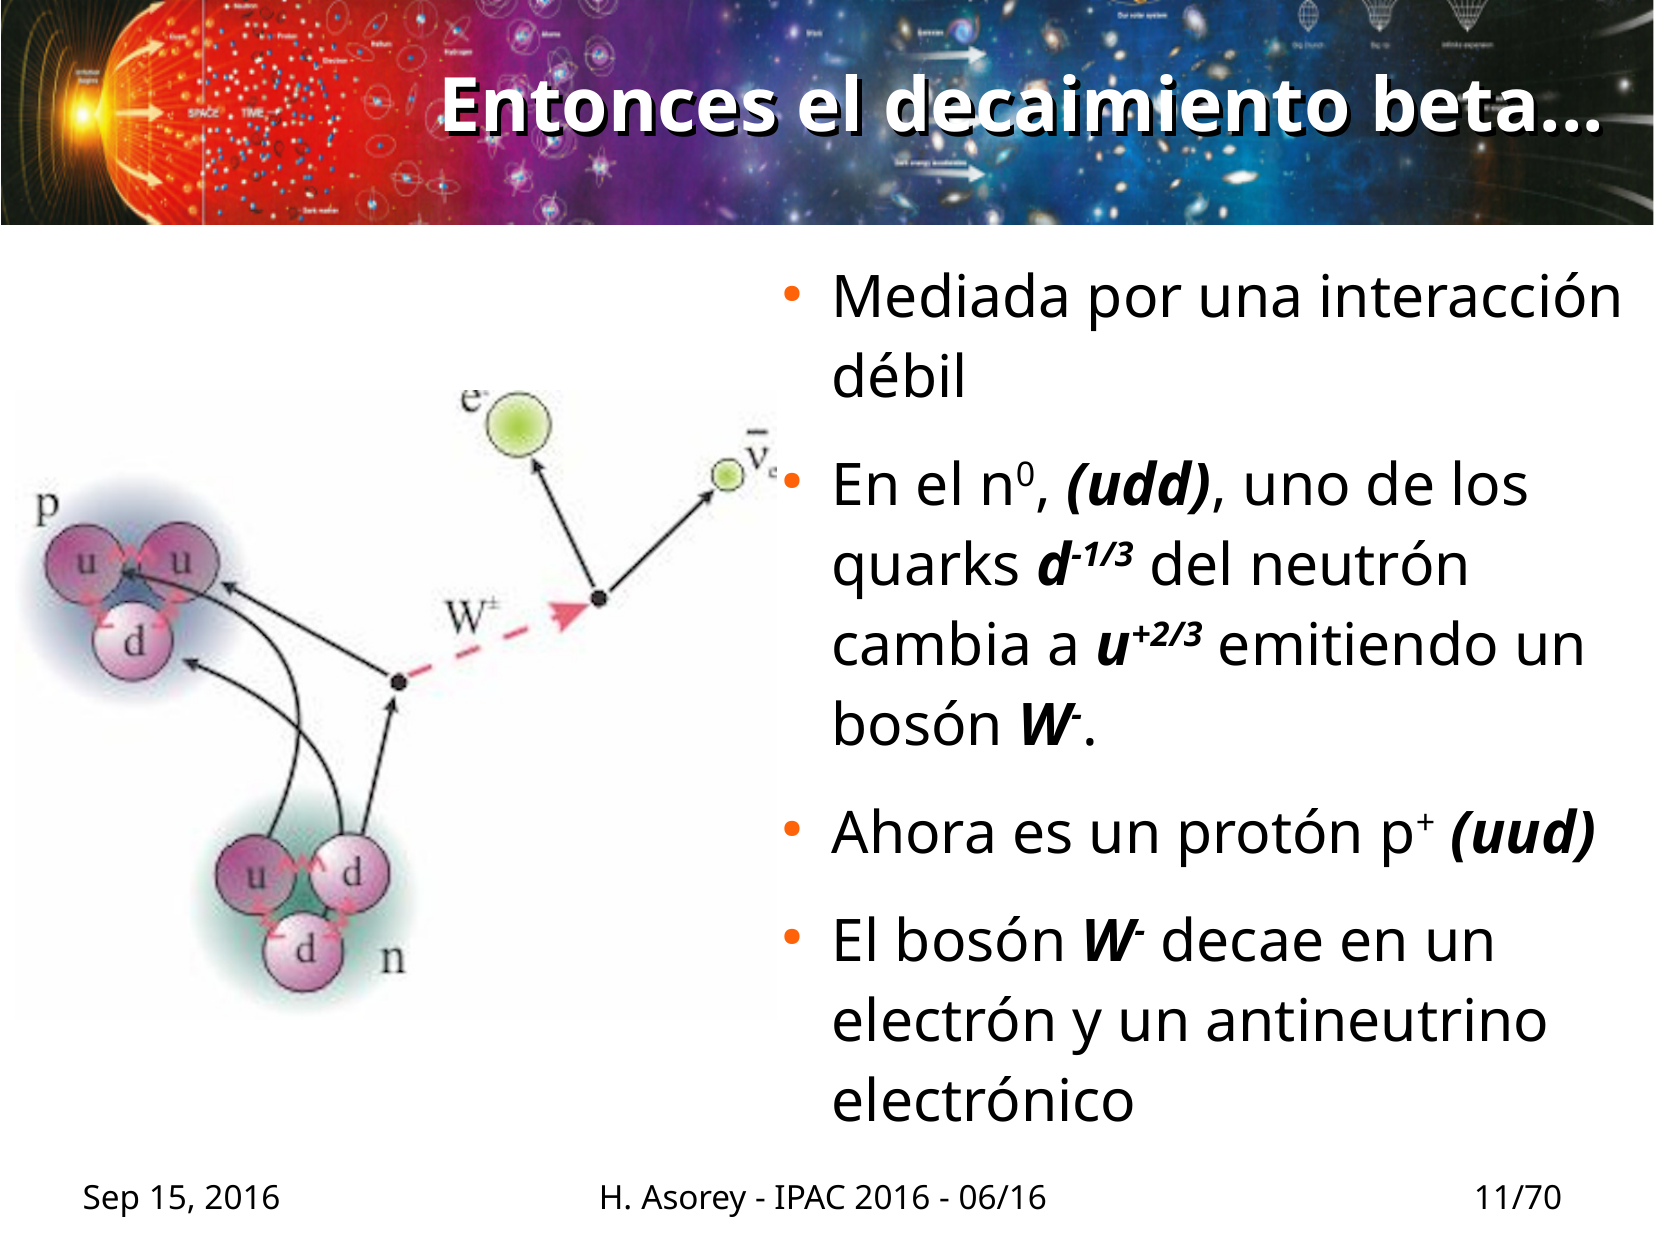

# Entonces el decaimiento beta...
Mediada por una interacción débil
En el n0, (udd), uno de los quarks d-1/3 del neutrón cambia a u+2/3 emitiendo un bosón W-.
Ahora es un protón p+ (uud)
El bosón W- decae en un electrón y un antineutrino electrónico
Sep 15, 2016
H. Asorey - IPAC 2016 - 06/16
11